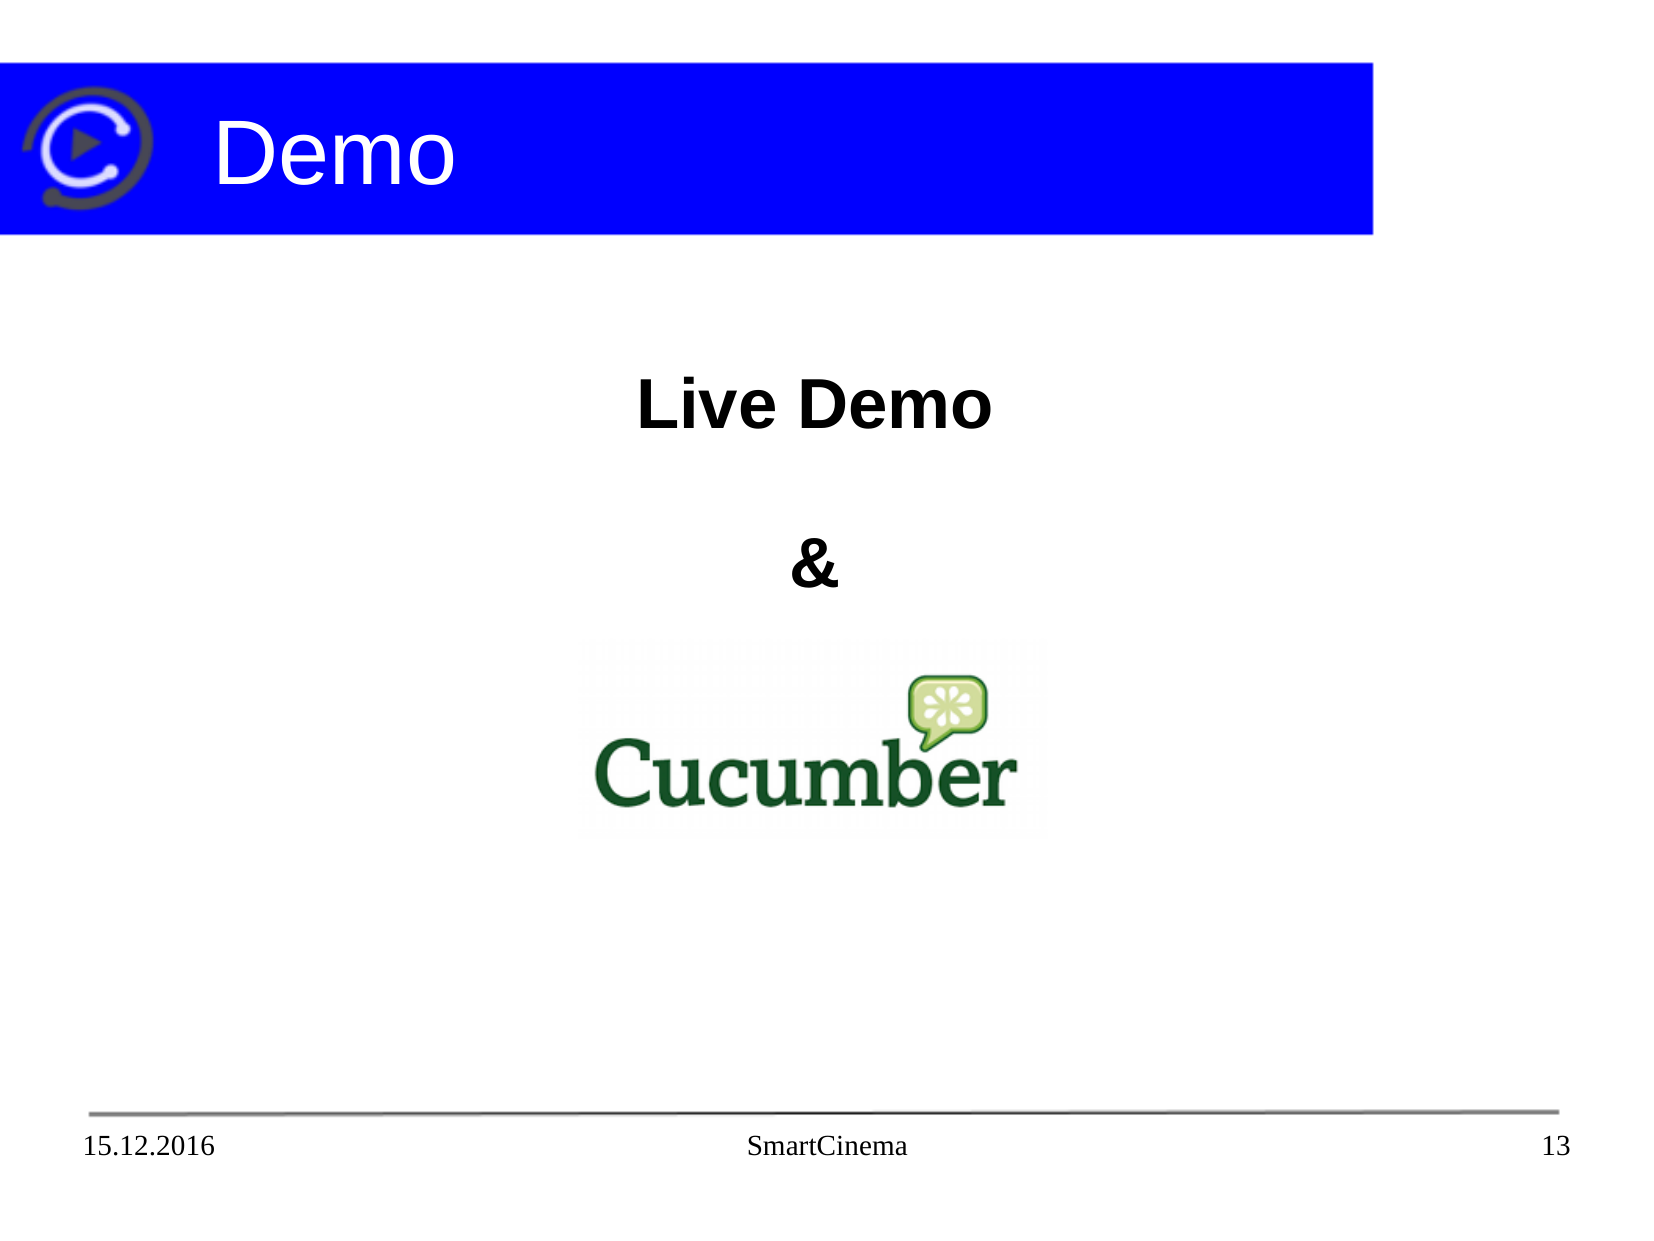

# Demo
Live Demo
&
15.12.2016
SmartCinema
13